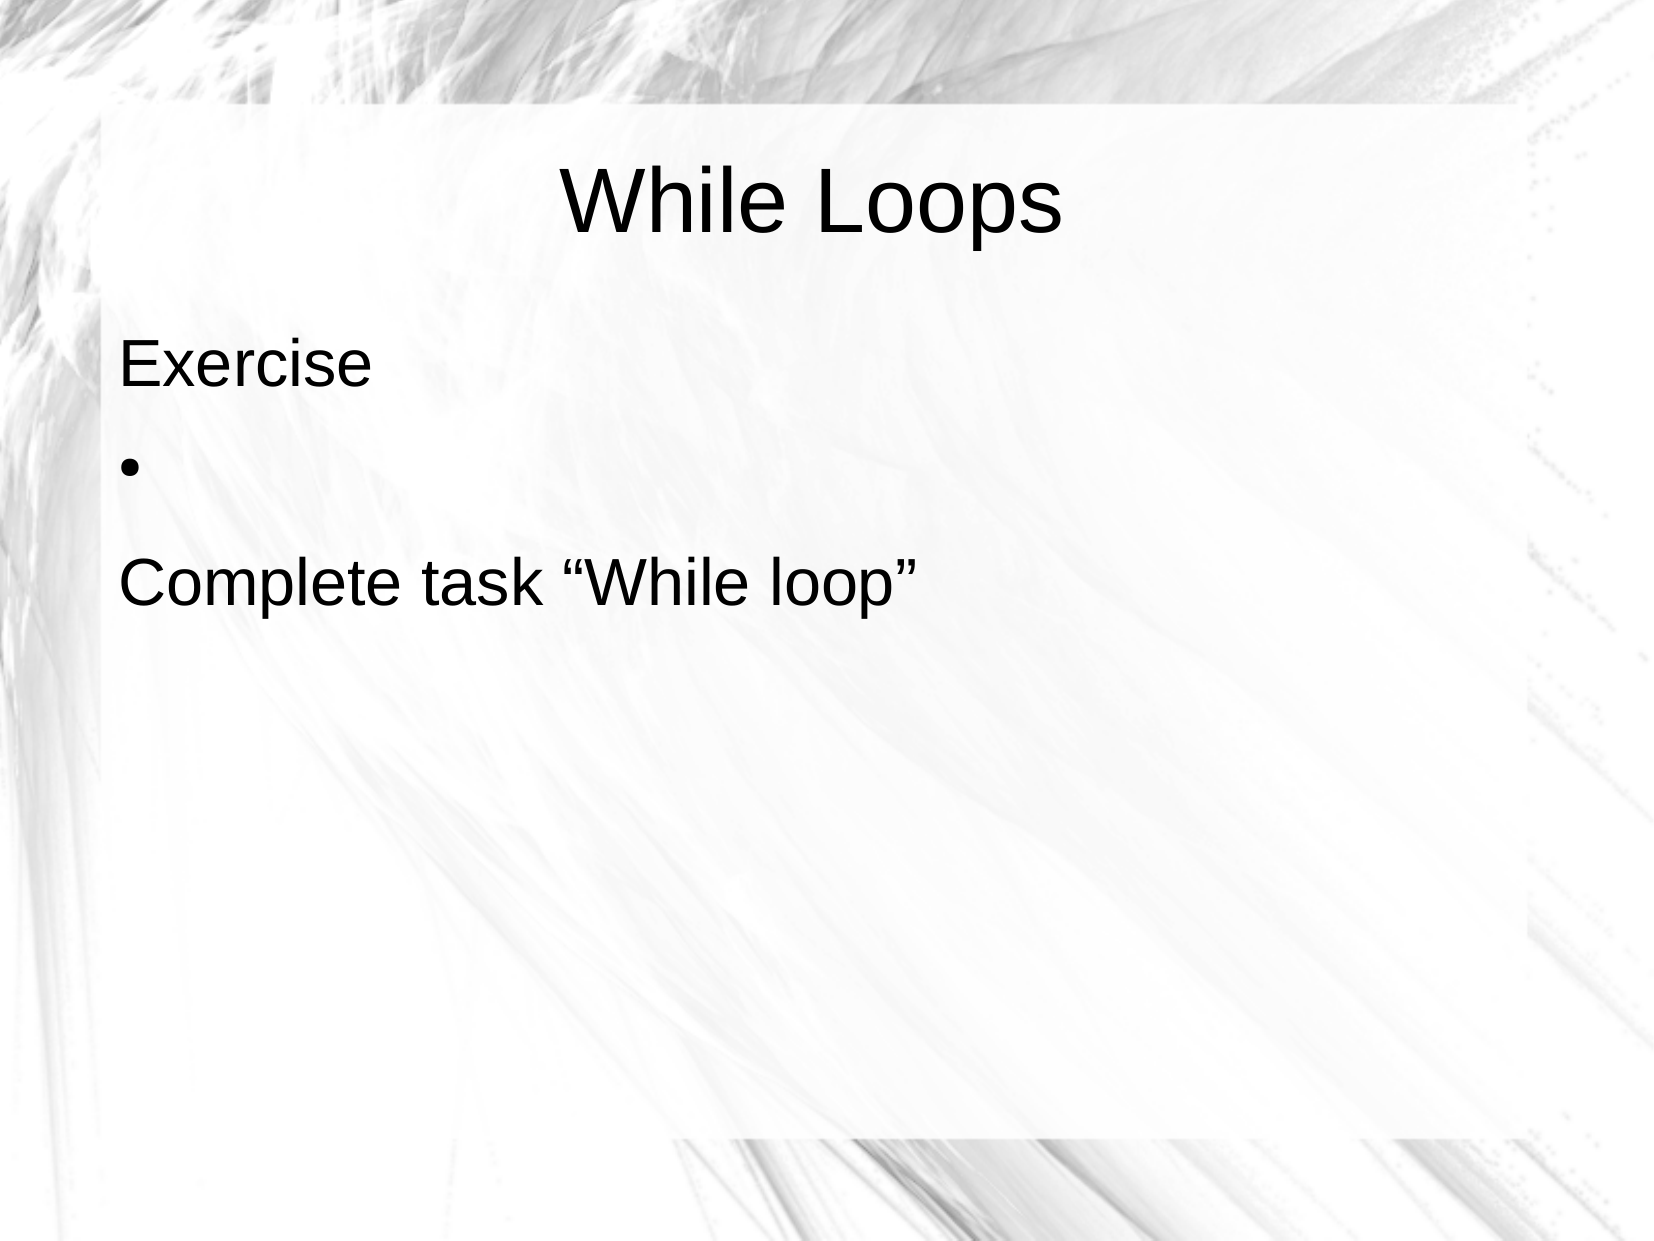

# While Loops
Exercise
Complete task “While loop”